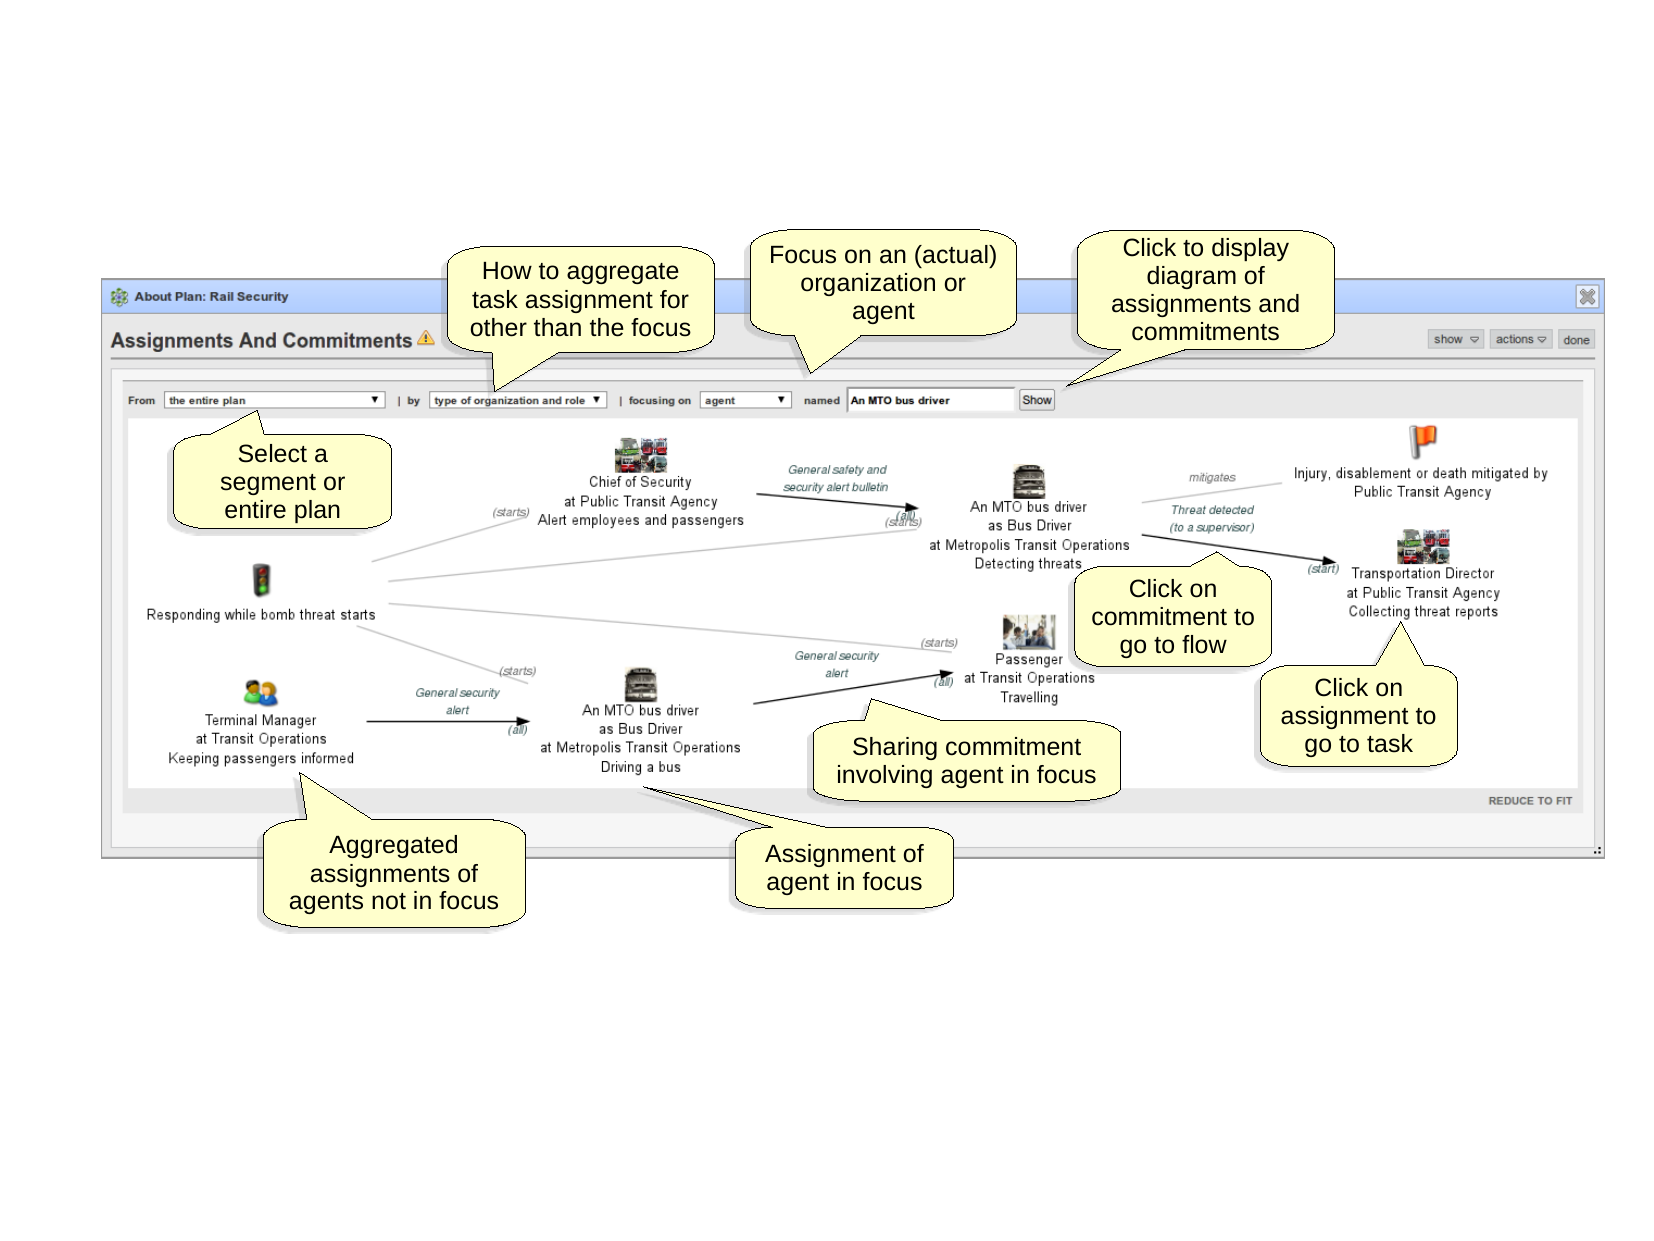

Focus on an (actual) organization or agent
Click to display diagram of assignments and commitments
How to aggregate task assignment for other than the focus
Select a segment or entire plan
Click on commitment to go to flow
Click on assignment to go to task
Sharing commitment involving agent in focus
Aggregated assignments of agents not in focus
Assignment of agent in focus